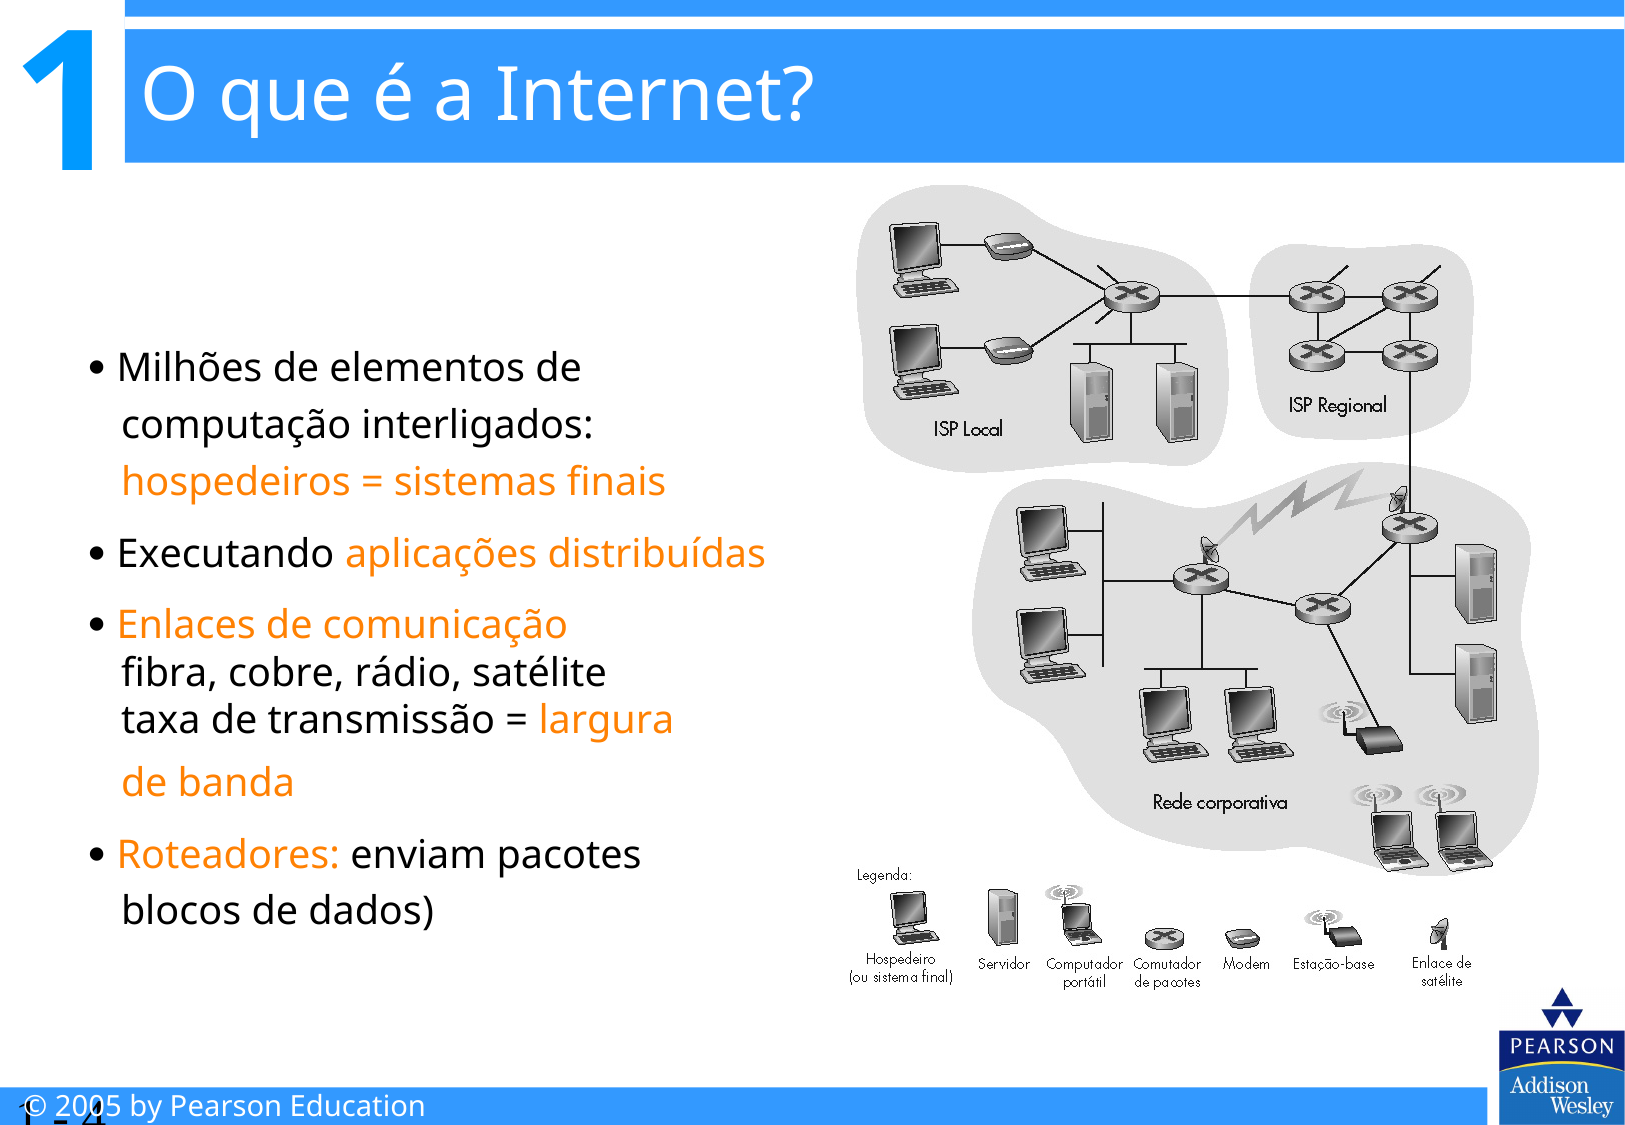

O que é a Internet?
#  Milhões de elementos de
	computação interligados:
	hospedeiros = sistemas finais
 Executando aplicações distribuídas
 Enlaces de comunicação
	fibra, cobre, rádio, satélite
	taxa de transmissão = largura
	de banda
 Roteadores: enviam pacotes
	blocos de dados)
4